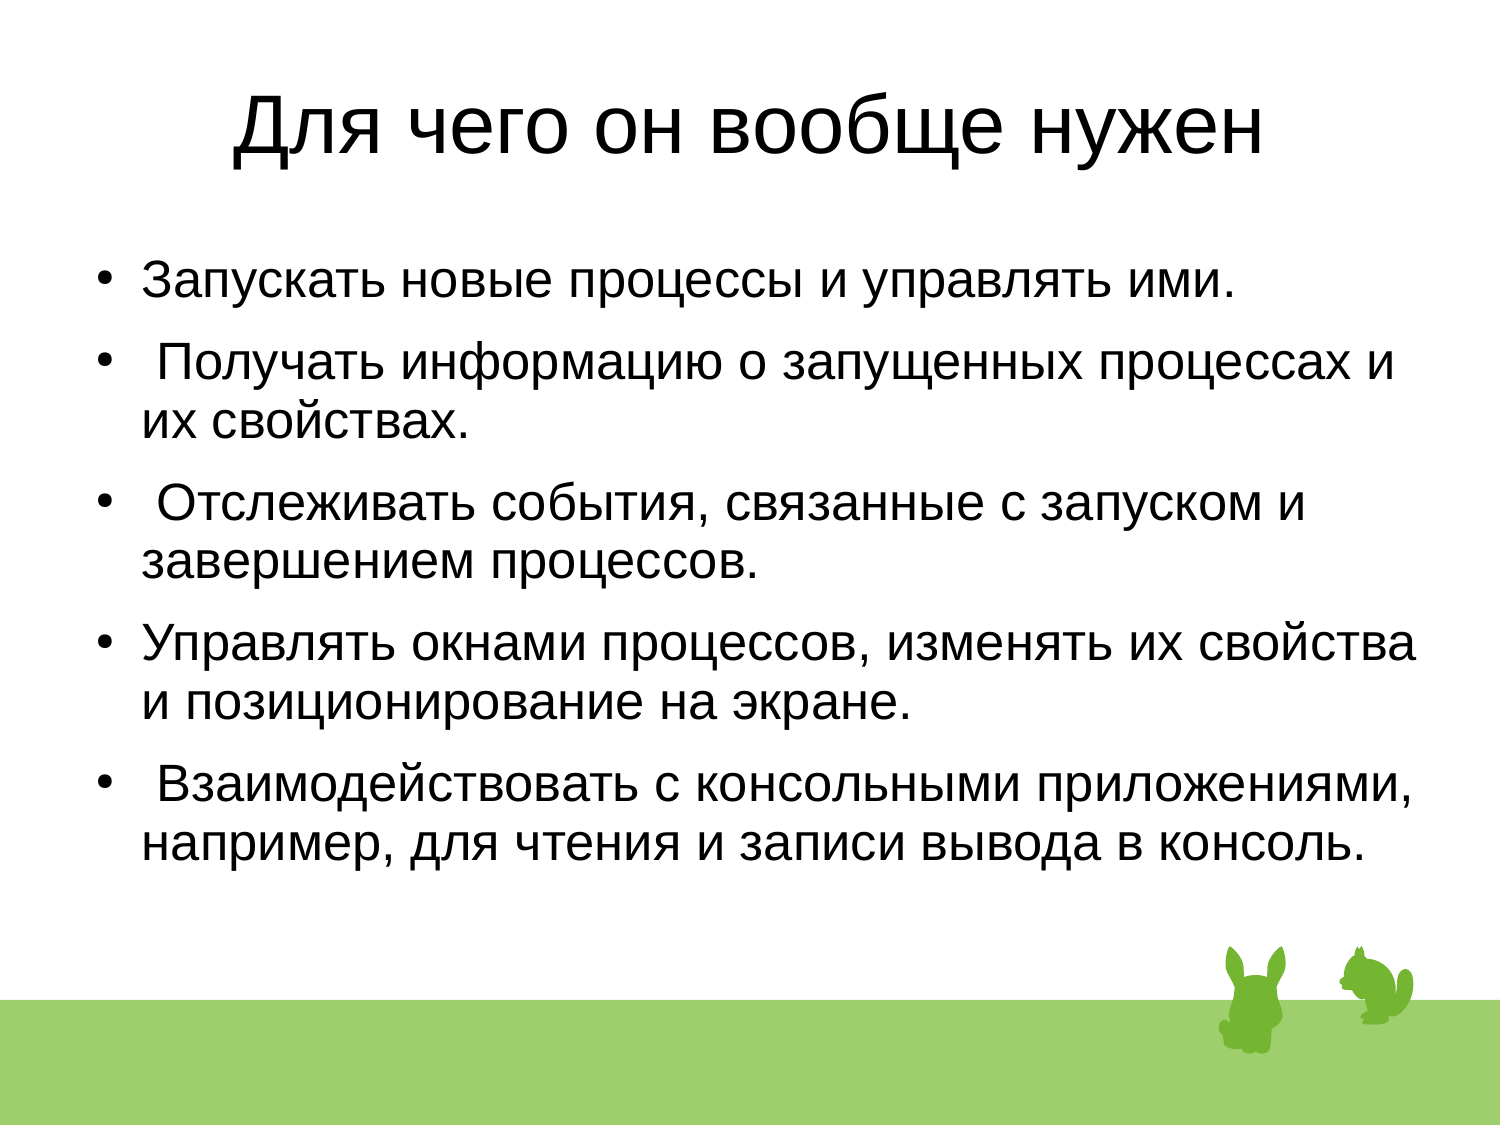

# Для чего он вообще нужен
Запускать новые процессы и управлять ими.
 Получать информацию о запущенных процессах и их свойствах.
 Отслеживать события, связанные с запуском и завершением процессов.
Управлять окнами процессов, изменять их свойства и позиционирование на экране.
 Взаимодействовать с консольными приложениями, например, для чтения и записи вывода в консоль.